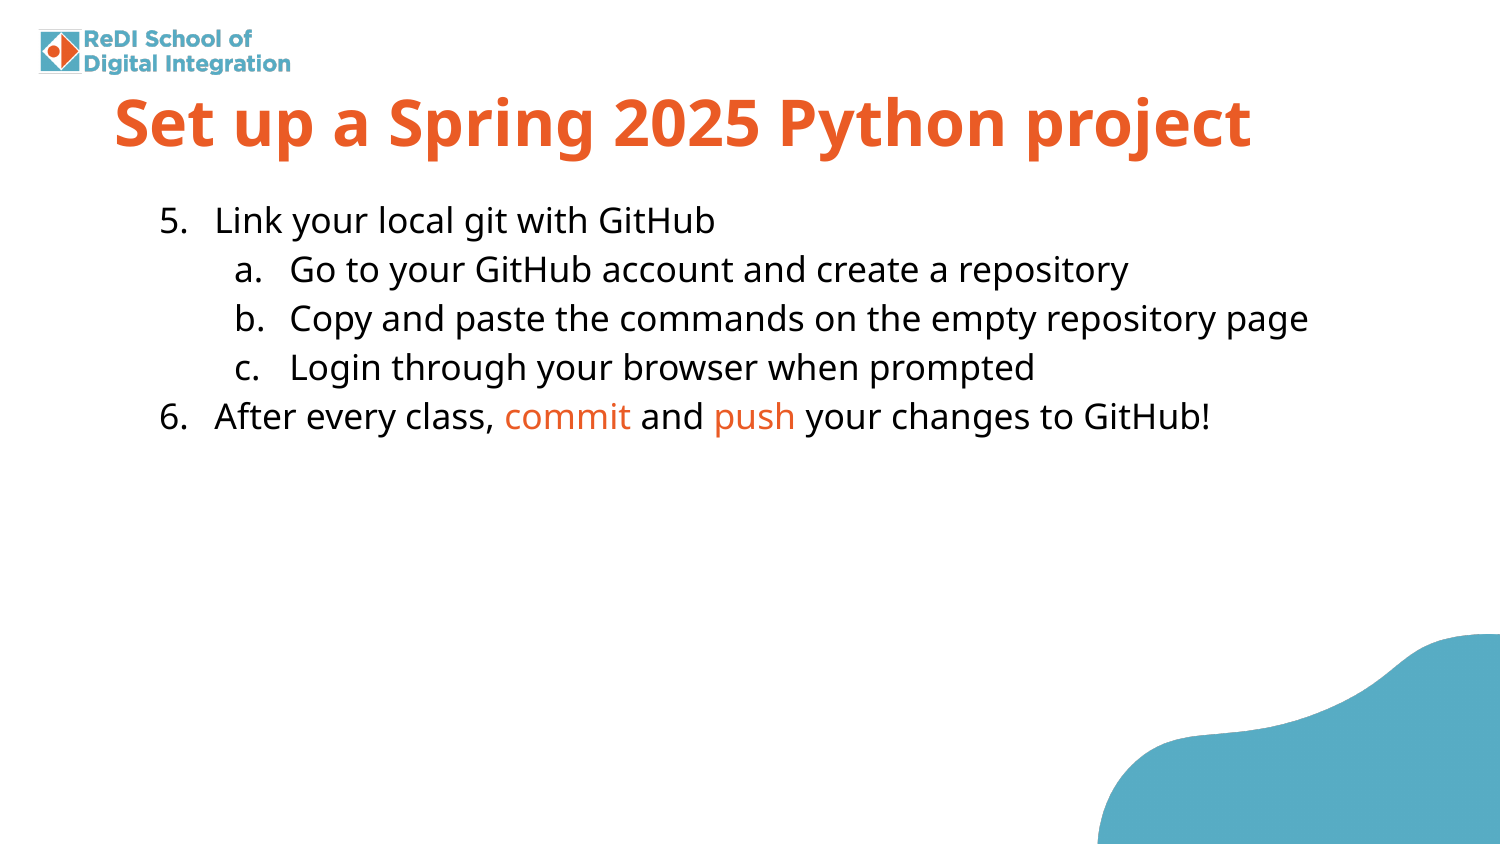

Set up a Spring 2025 Python project
Link your local git with GitHub
Go to your GitHub account and create a repository
Copy and paste the commands on the empty repository page
Login through your browser when prompted
After every class, commit and push your changes to GitHub!